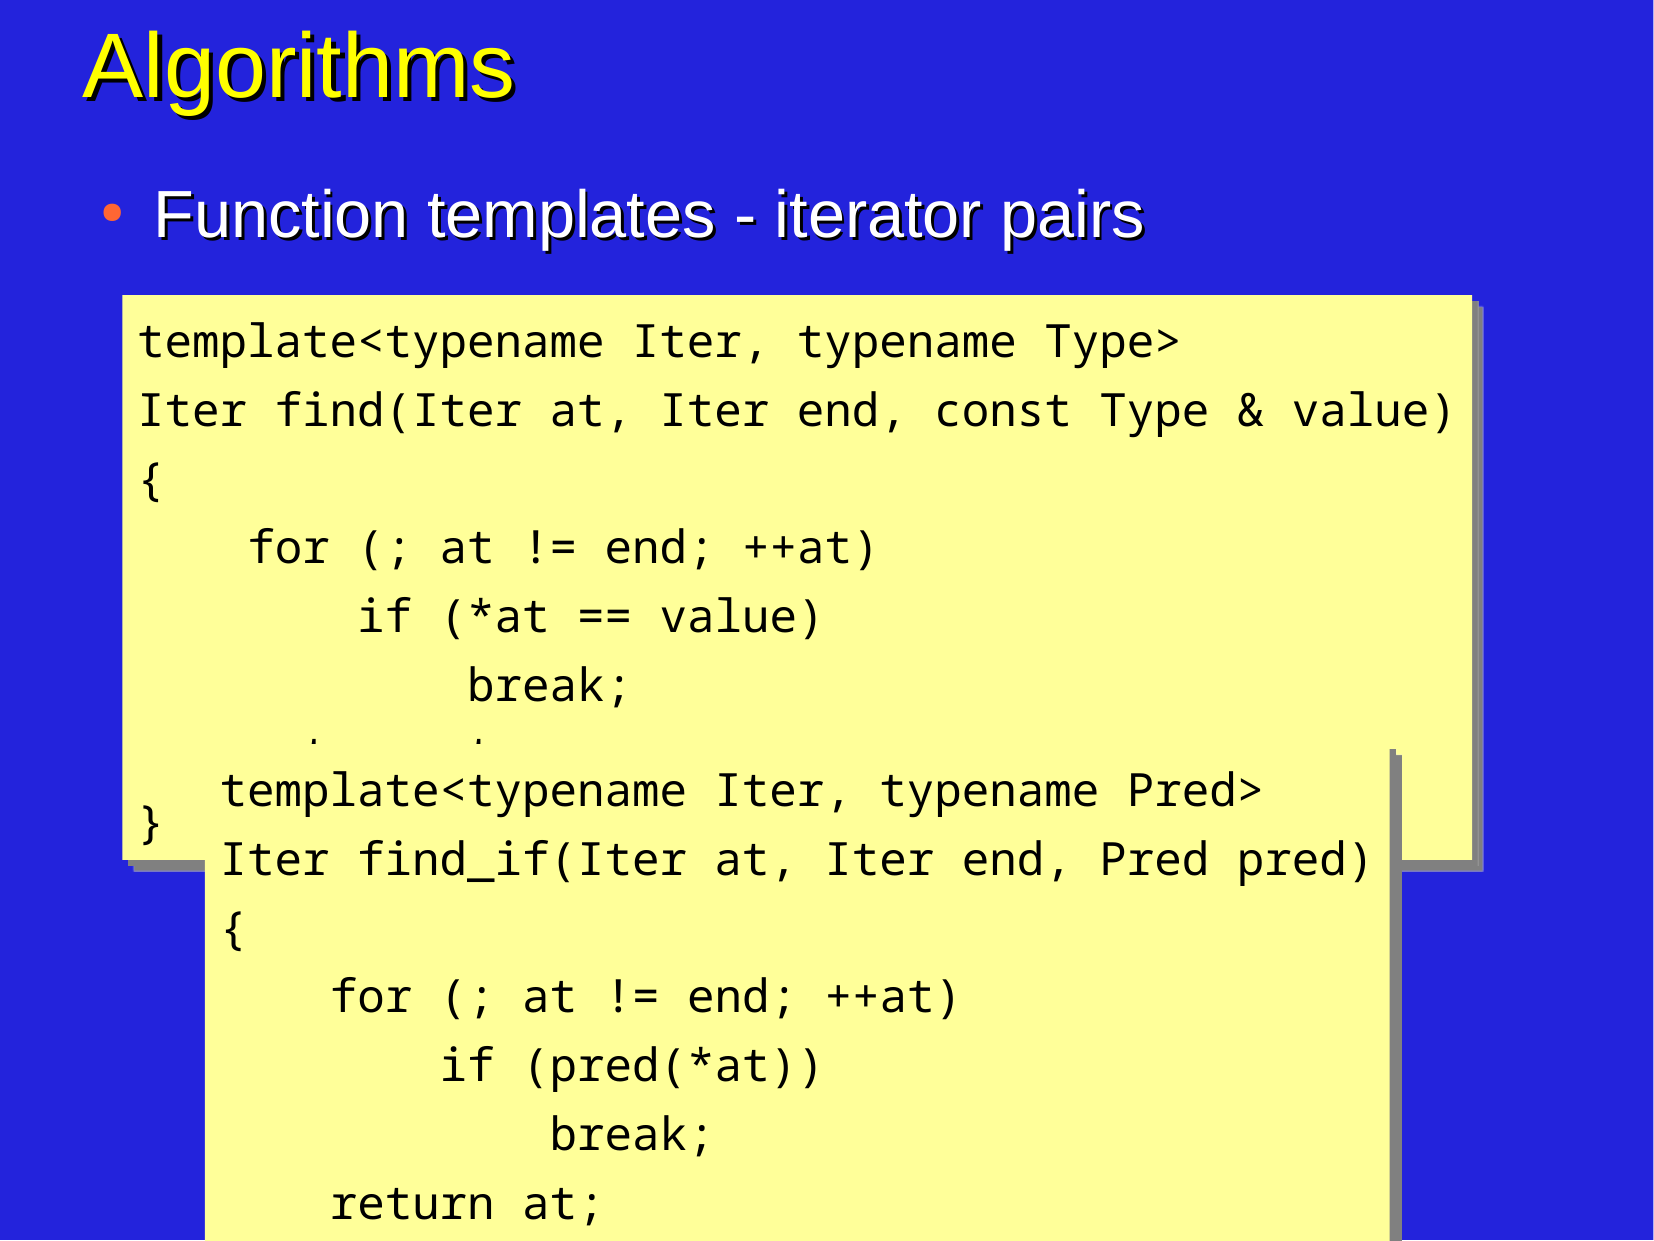

# Algorithms
Function templates - iterator pairs
template<typename Iter, typename Type>
Iter find(Iter at, Iter end, const Type & value)
{
 for (; at != end; ++at)
 if (*at == value)
 break;
 return at;
}
template<typename Iter, typename Pred>
Iter find_if(Iter at, Iter end, Pred pred)
{
 for (; at != end; ++at)
 if (pred(*at))
 break;
 return at;
}